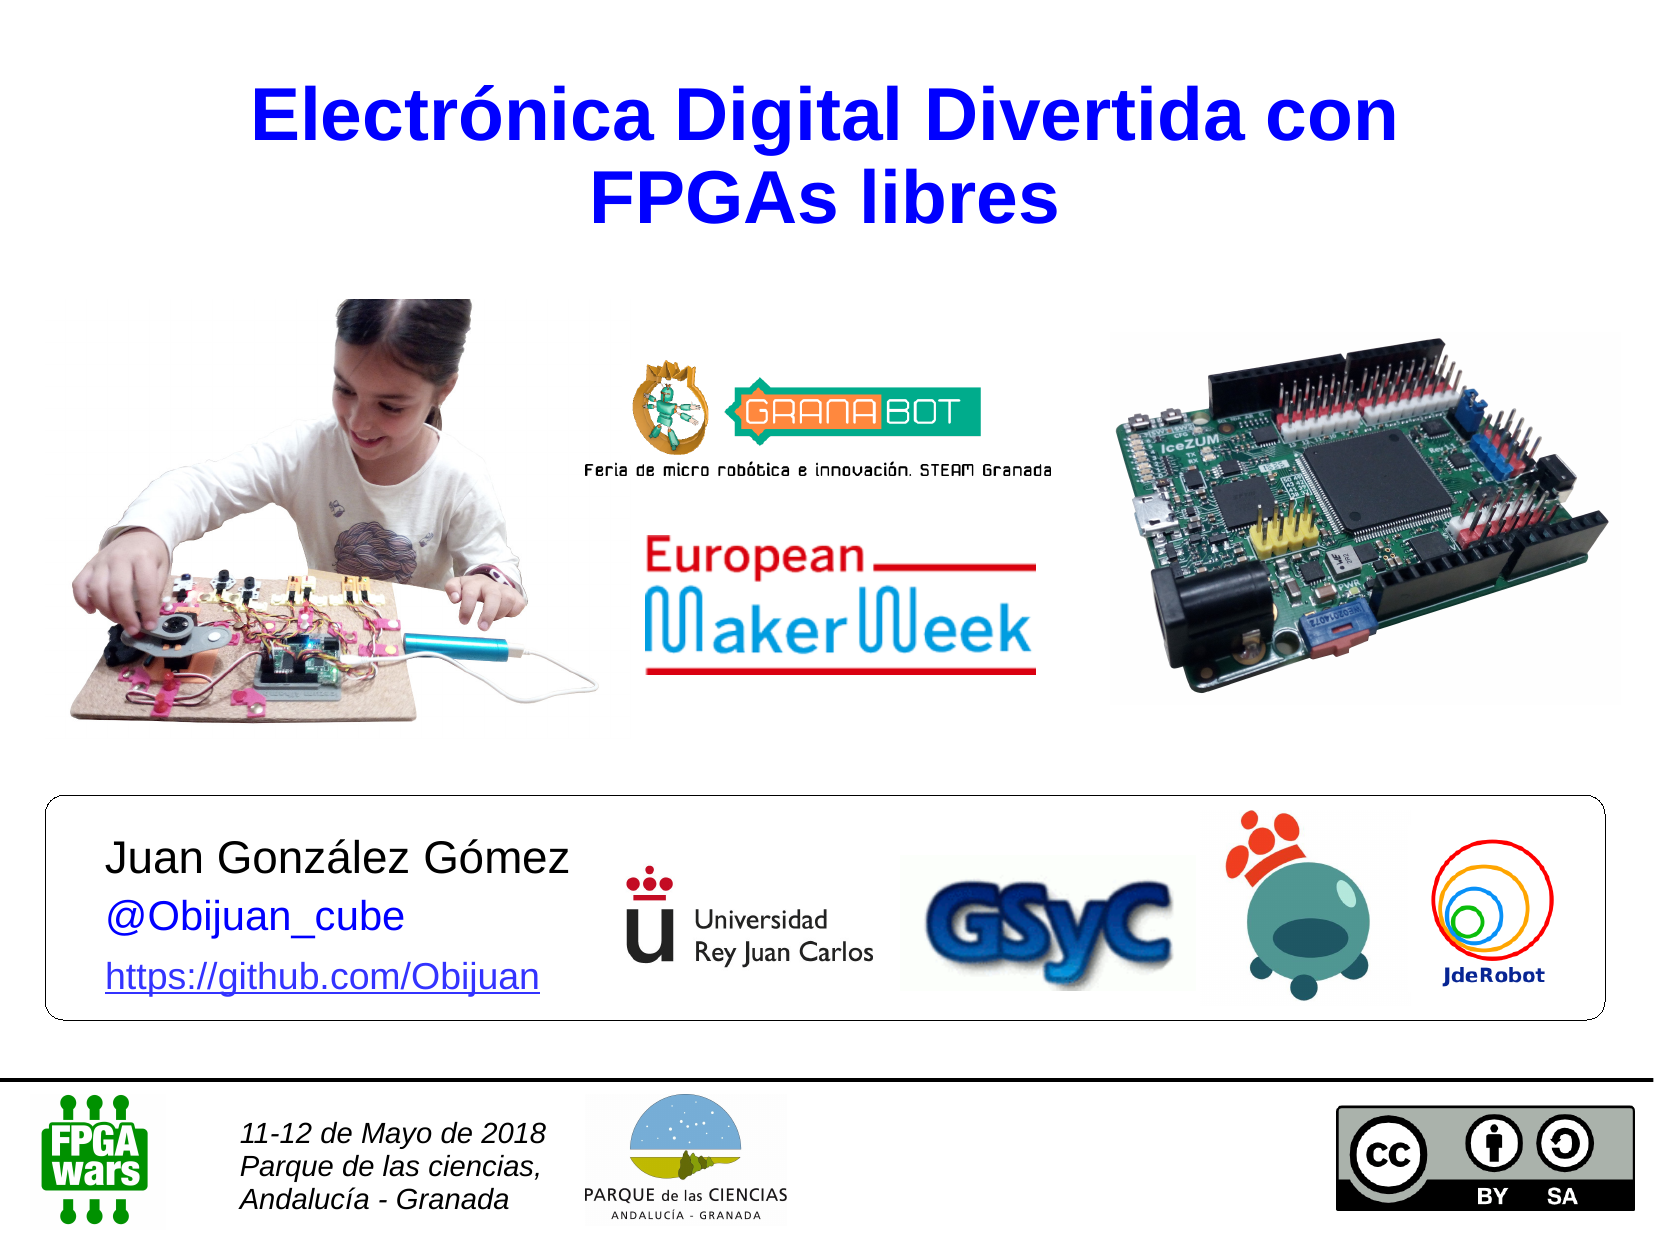

# Electrónica Digital Divertida con FPGAs libres
Juan González Gómez
@Obijuan_cube
https://github.com/Obijuan
11-12 de Mayo de 2018
Parque de las ciencias,
Andalucía - Granada